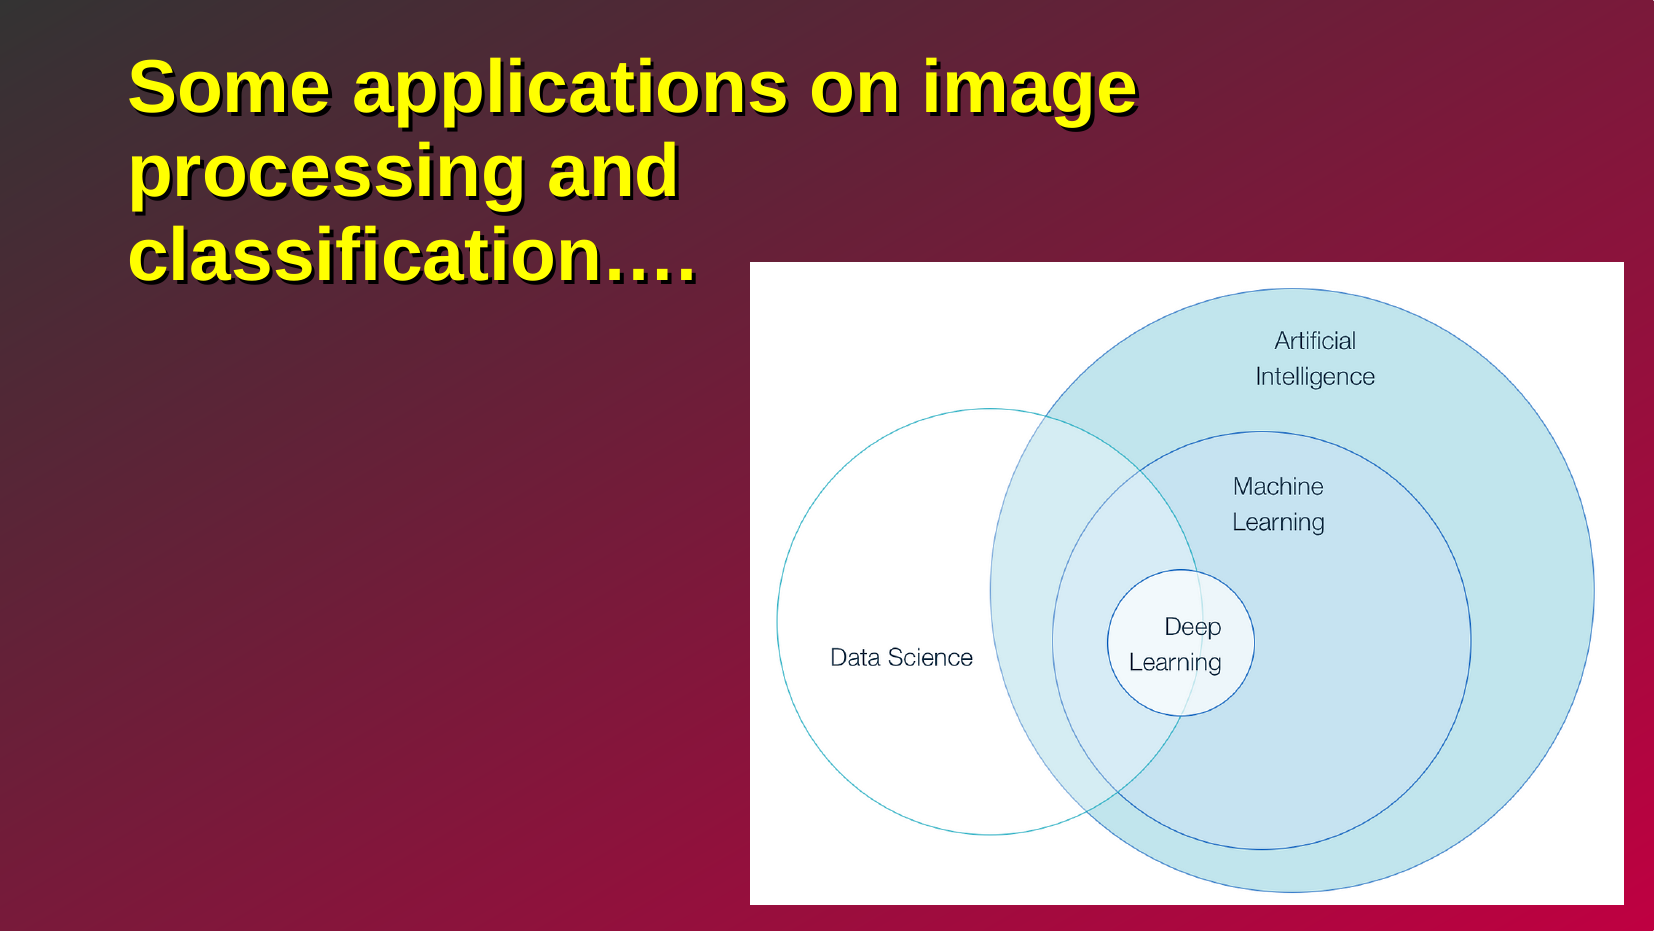

Some applications on image processing and classification….